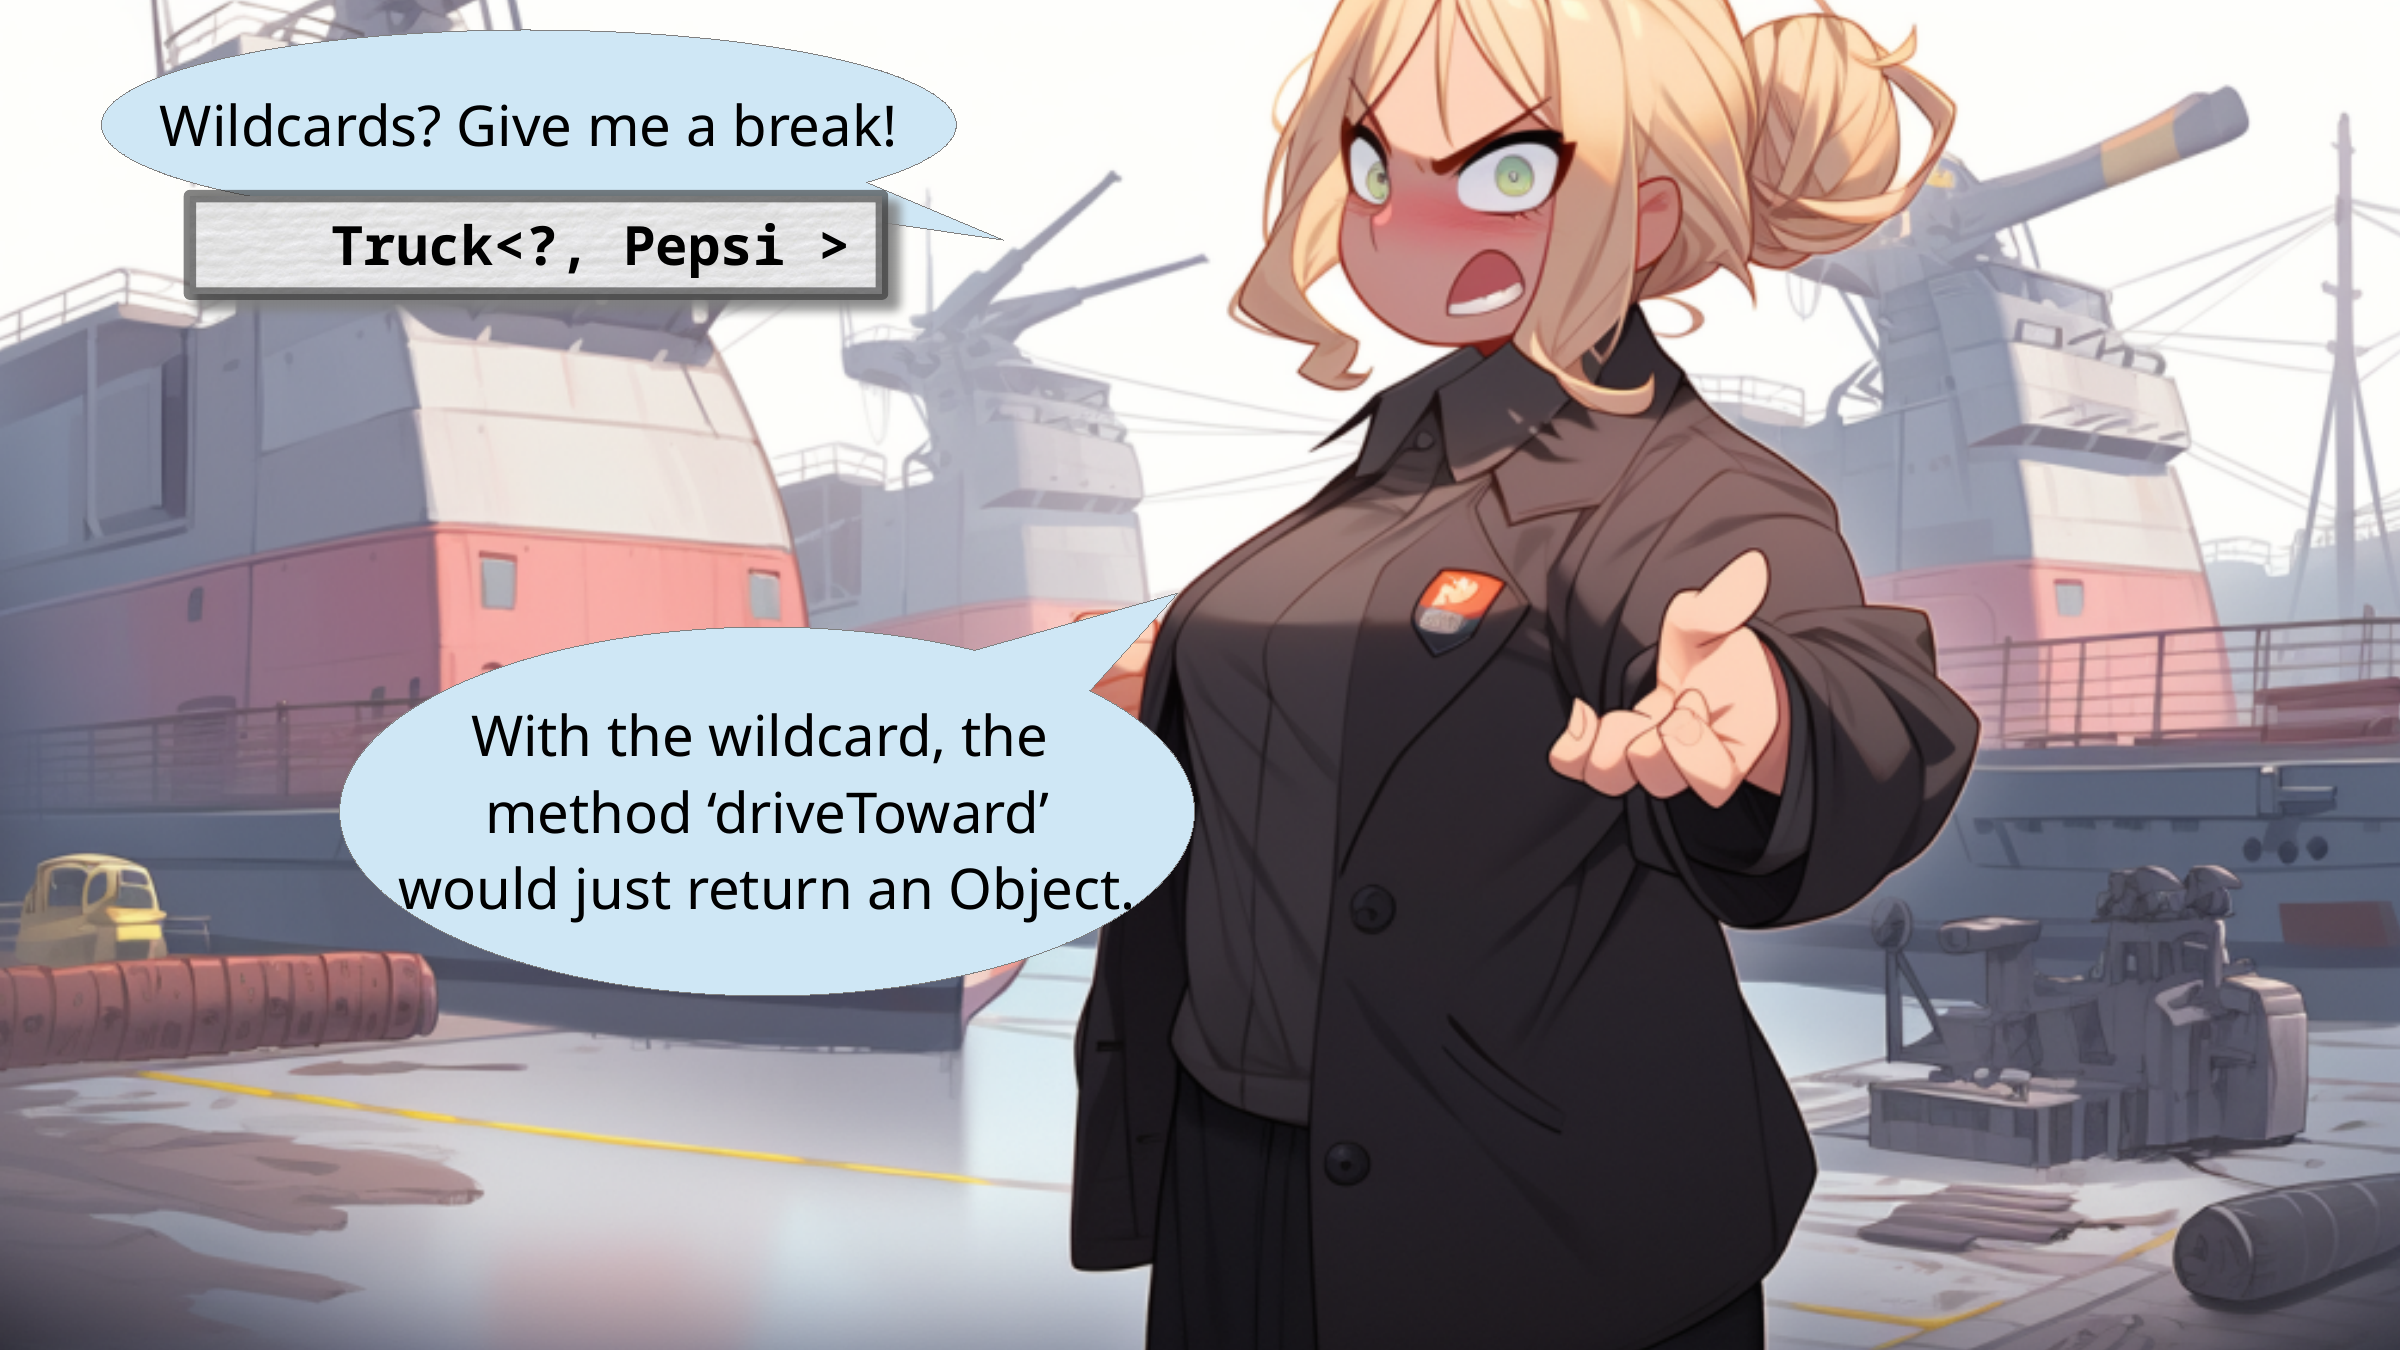

Wildcards? Give me a break!
 Truck<?, Pepsi >
With the wildcard, the
method ‘driveToward’
would just return an Object.